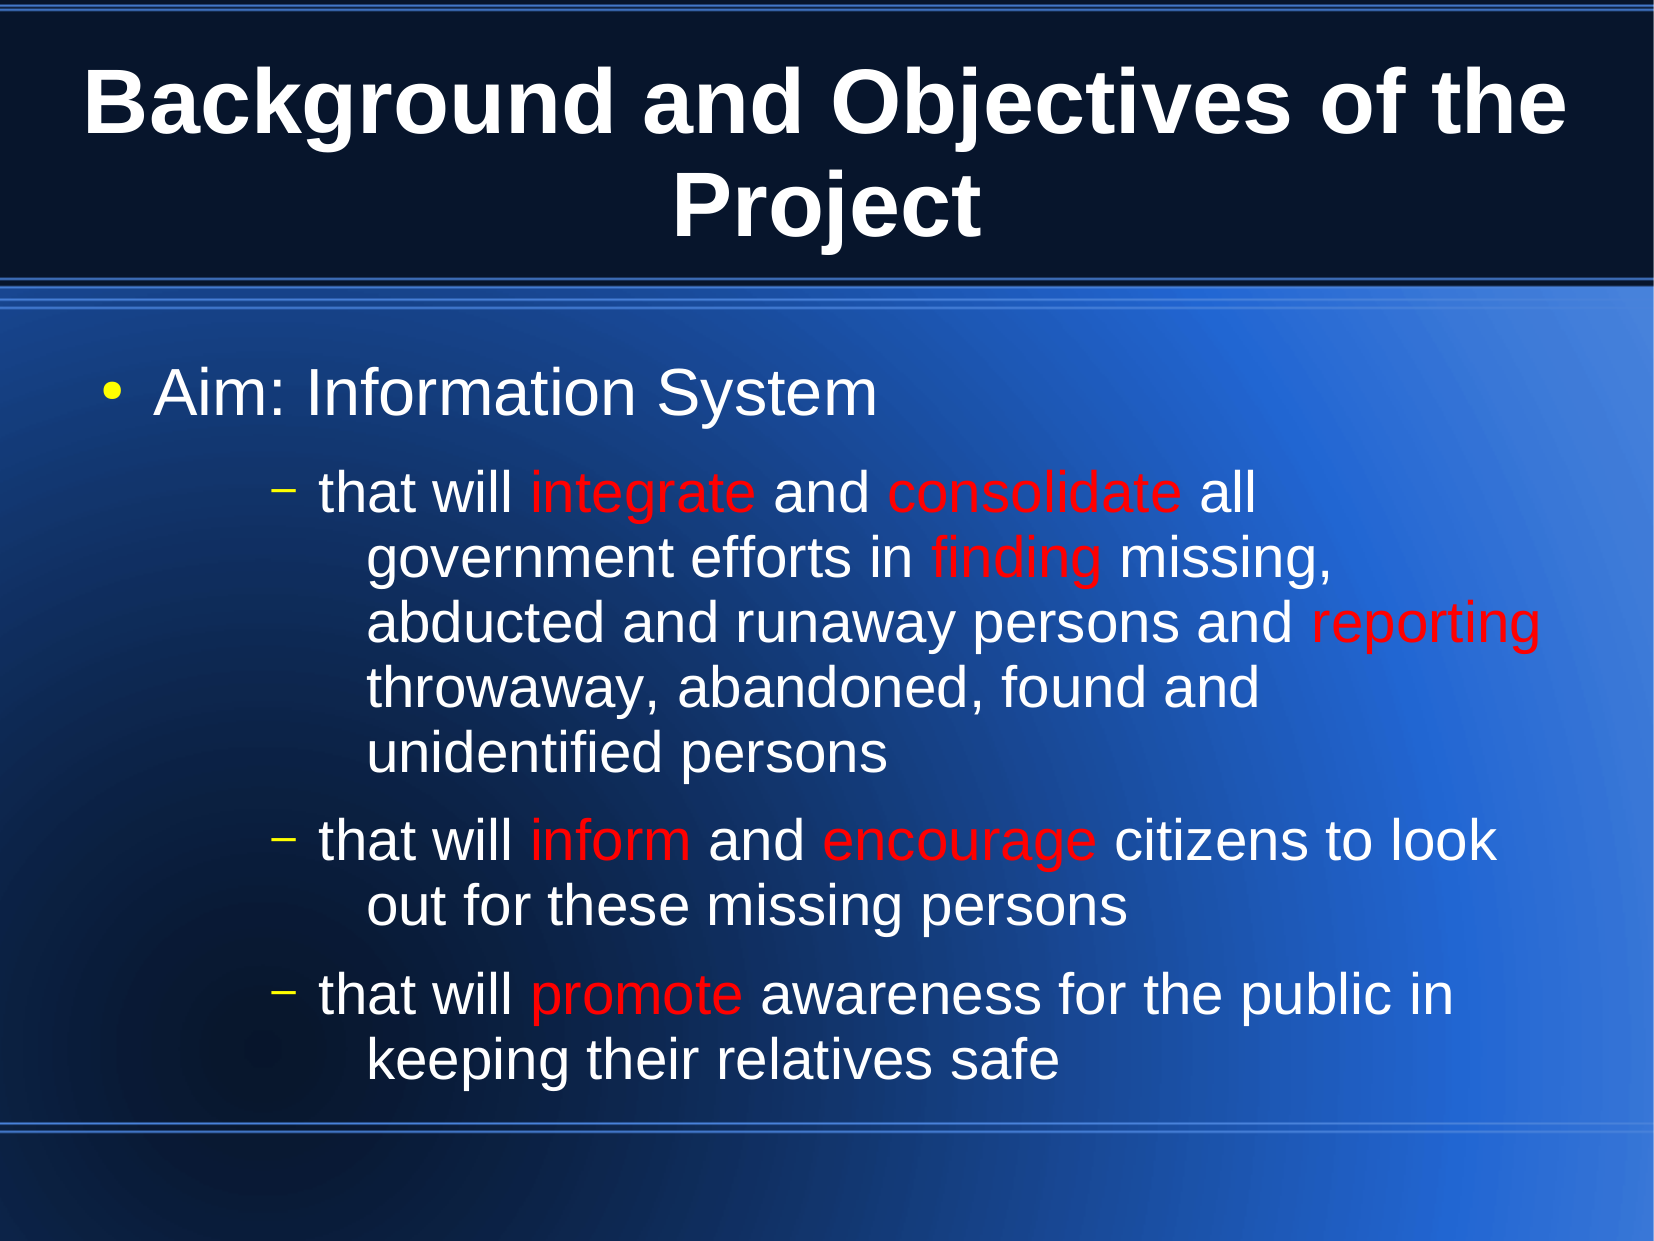

# Background and Objectives of the Project
Aim: Information System
that will integrate and consolidate all government efforts in finding missing, abducted and runaway persons and reporting throwaway, abandoned, found and unidentified persons
that will inform and encourage citizens to look out for these missing persons
that will promote awareness for the public in keeping their relatives safe